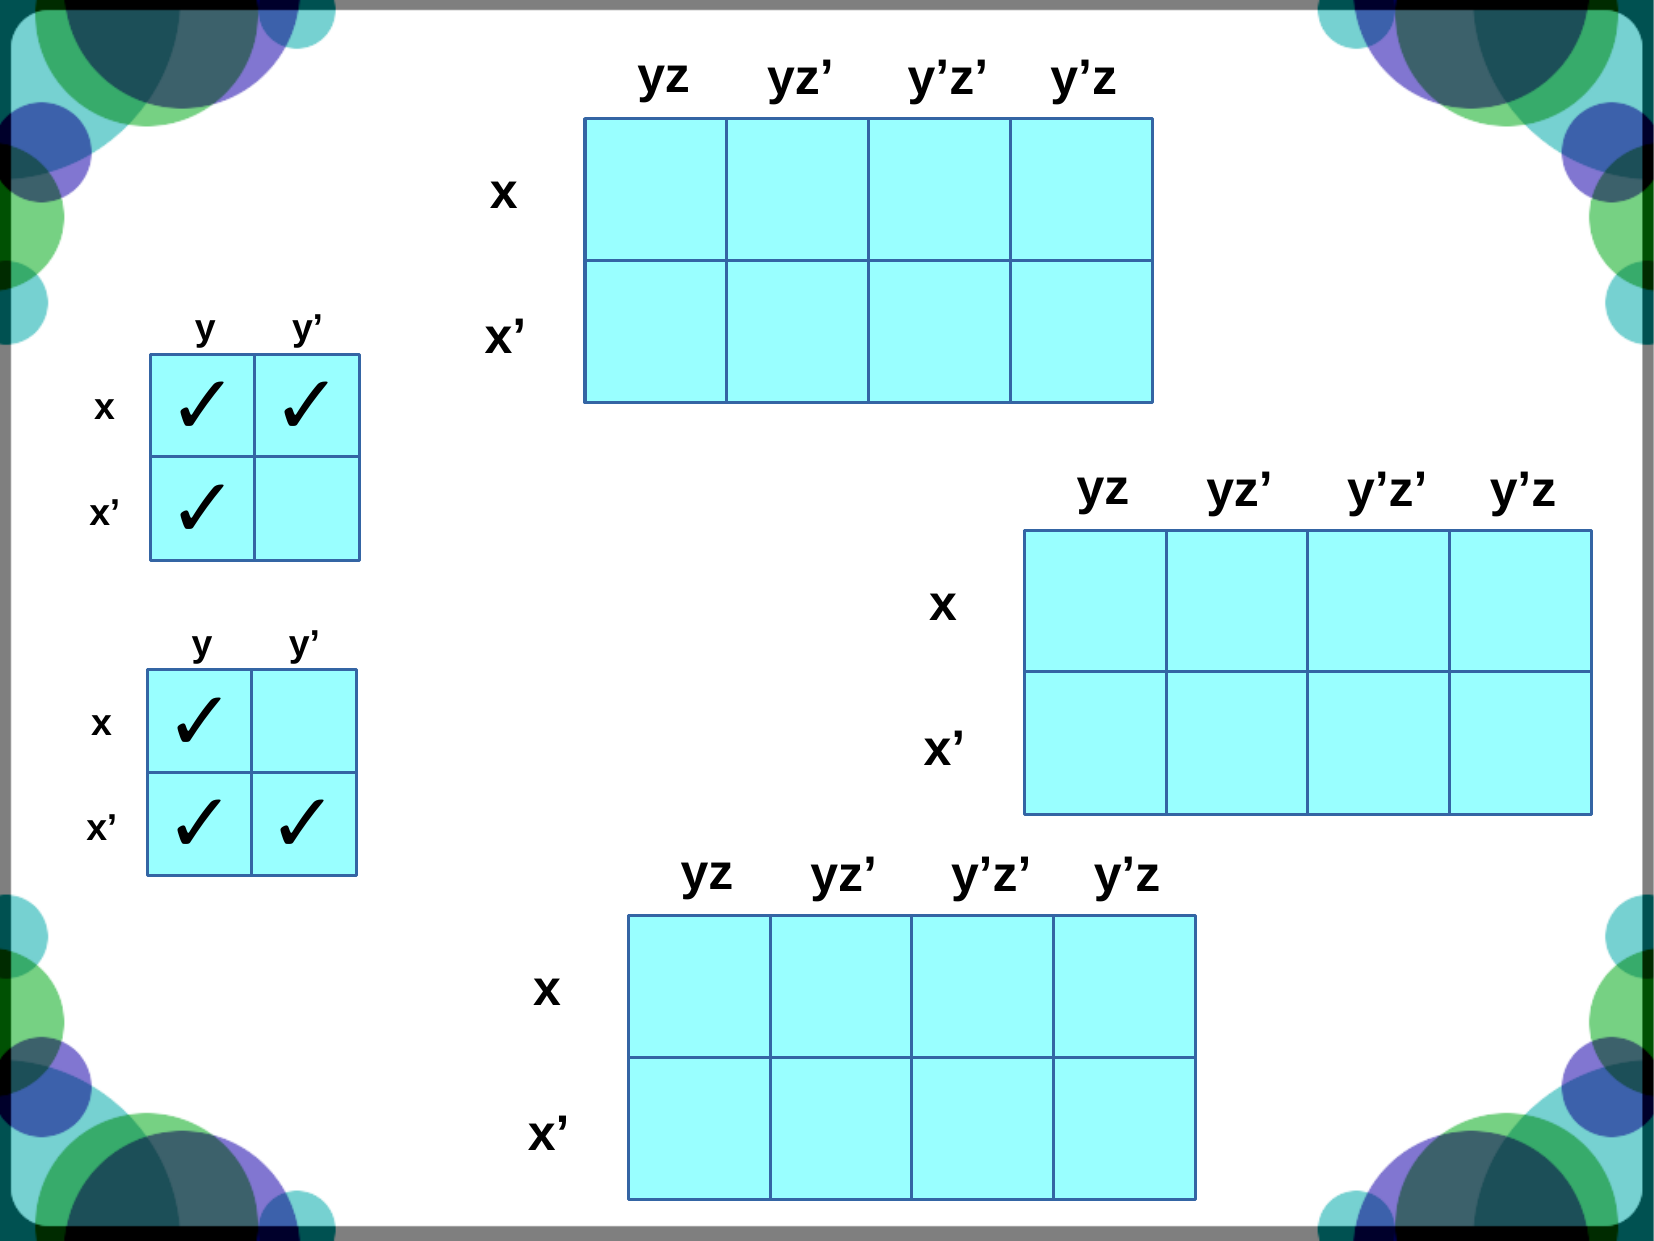

yz
yz’
y’z’
y’z
x
x’
y
y’
✓
✓
x
yz
yz’
y’z’
y’z
✓
x’
x
y
y’
✓
x
x’
✓
✓
x’
yz
yz’
y’z’
y’z
x
x’